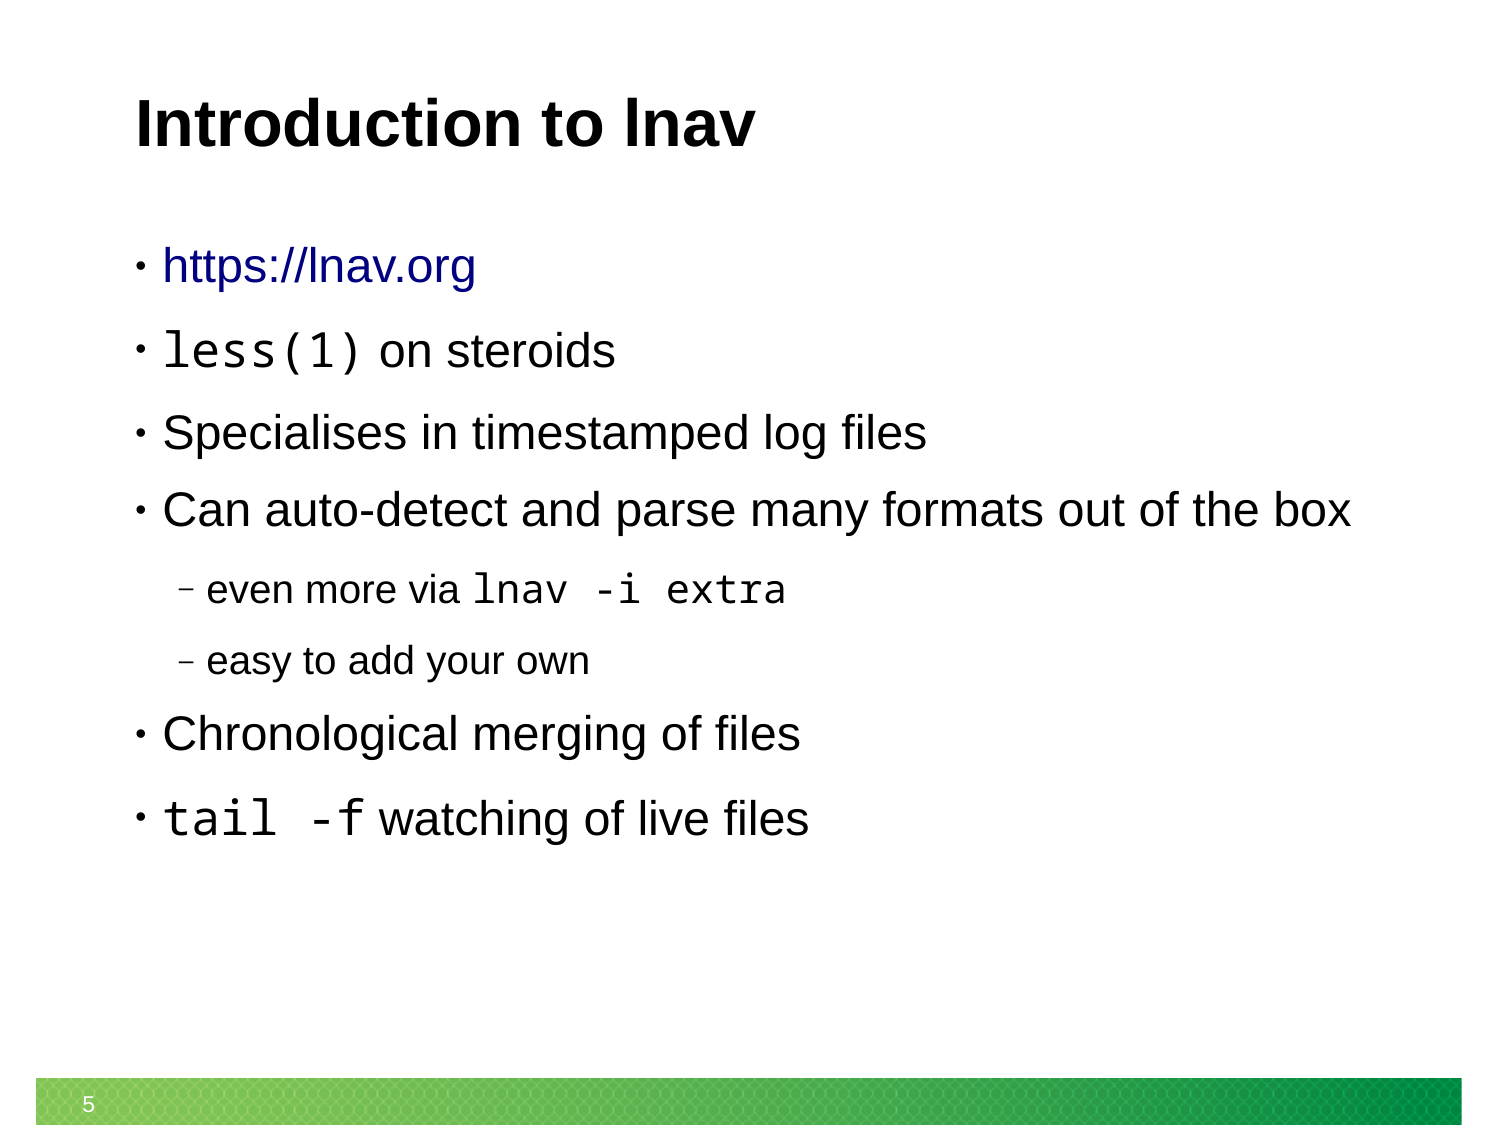

# Introduction to lnav
https://lnav.org
less(1) on steroids
Specialises in timestamped log files
Can auto-detect and parse many formats out of the box
even more via lnav -i extra
easy to add your own
Chronological merging of files
tail -f watching of live files